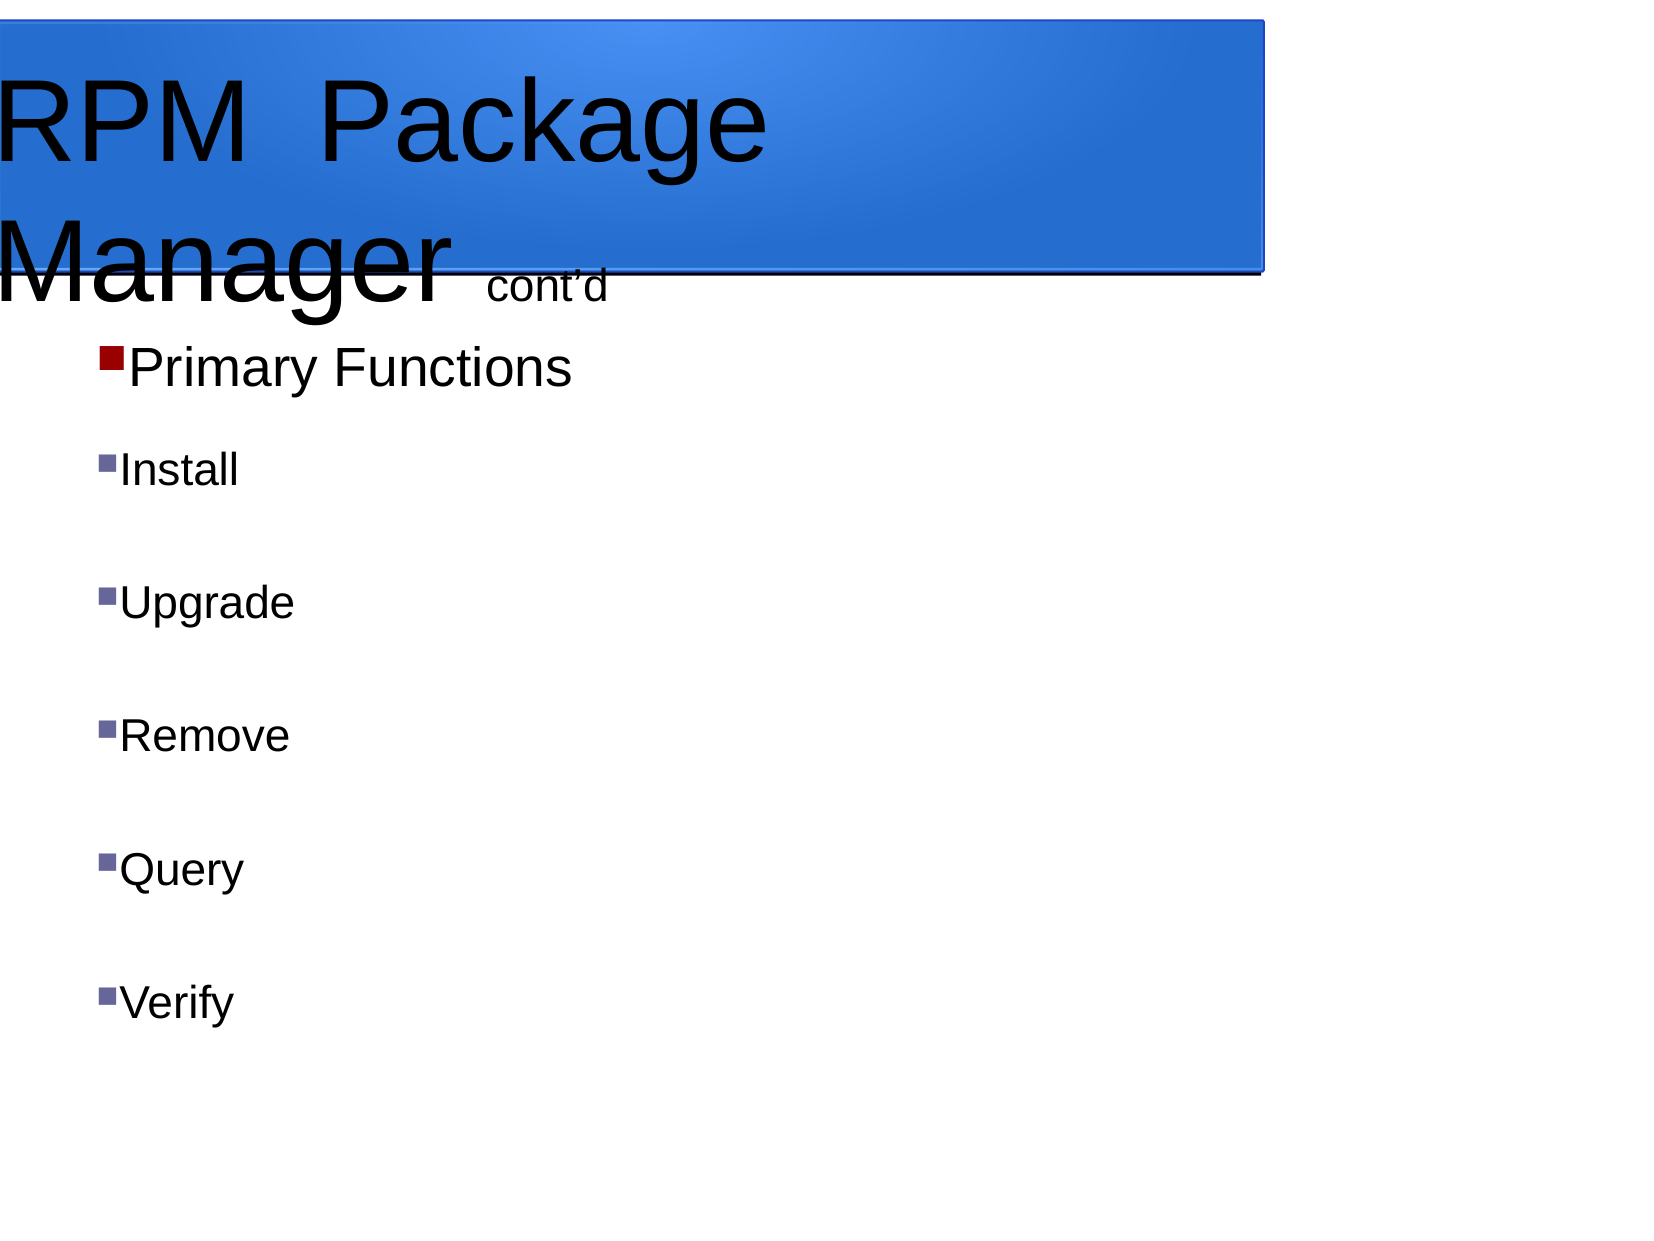

# RPM Package Manager cont’d
Primary Functions
Install
Upgrade
Remove
Query
Verify